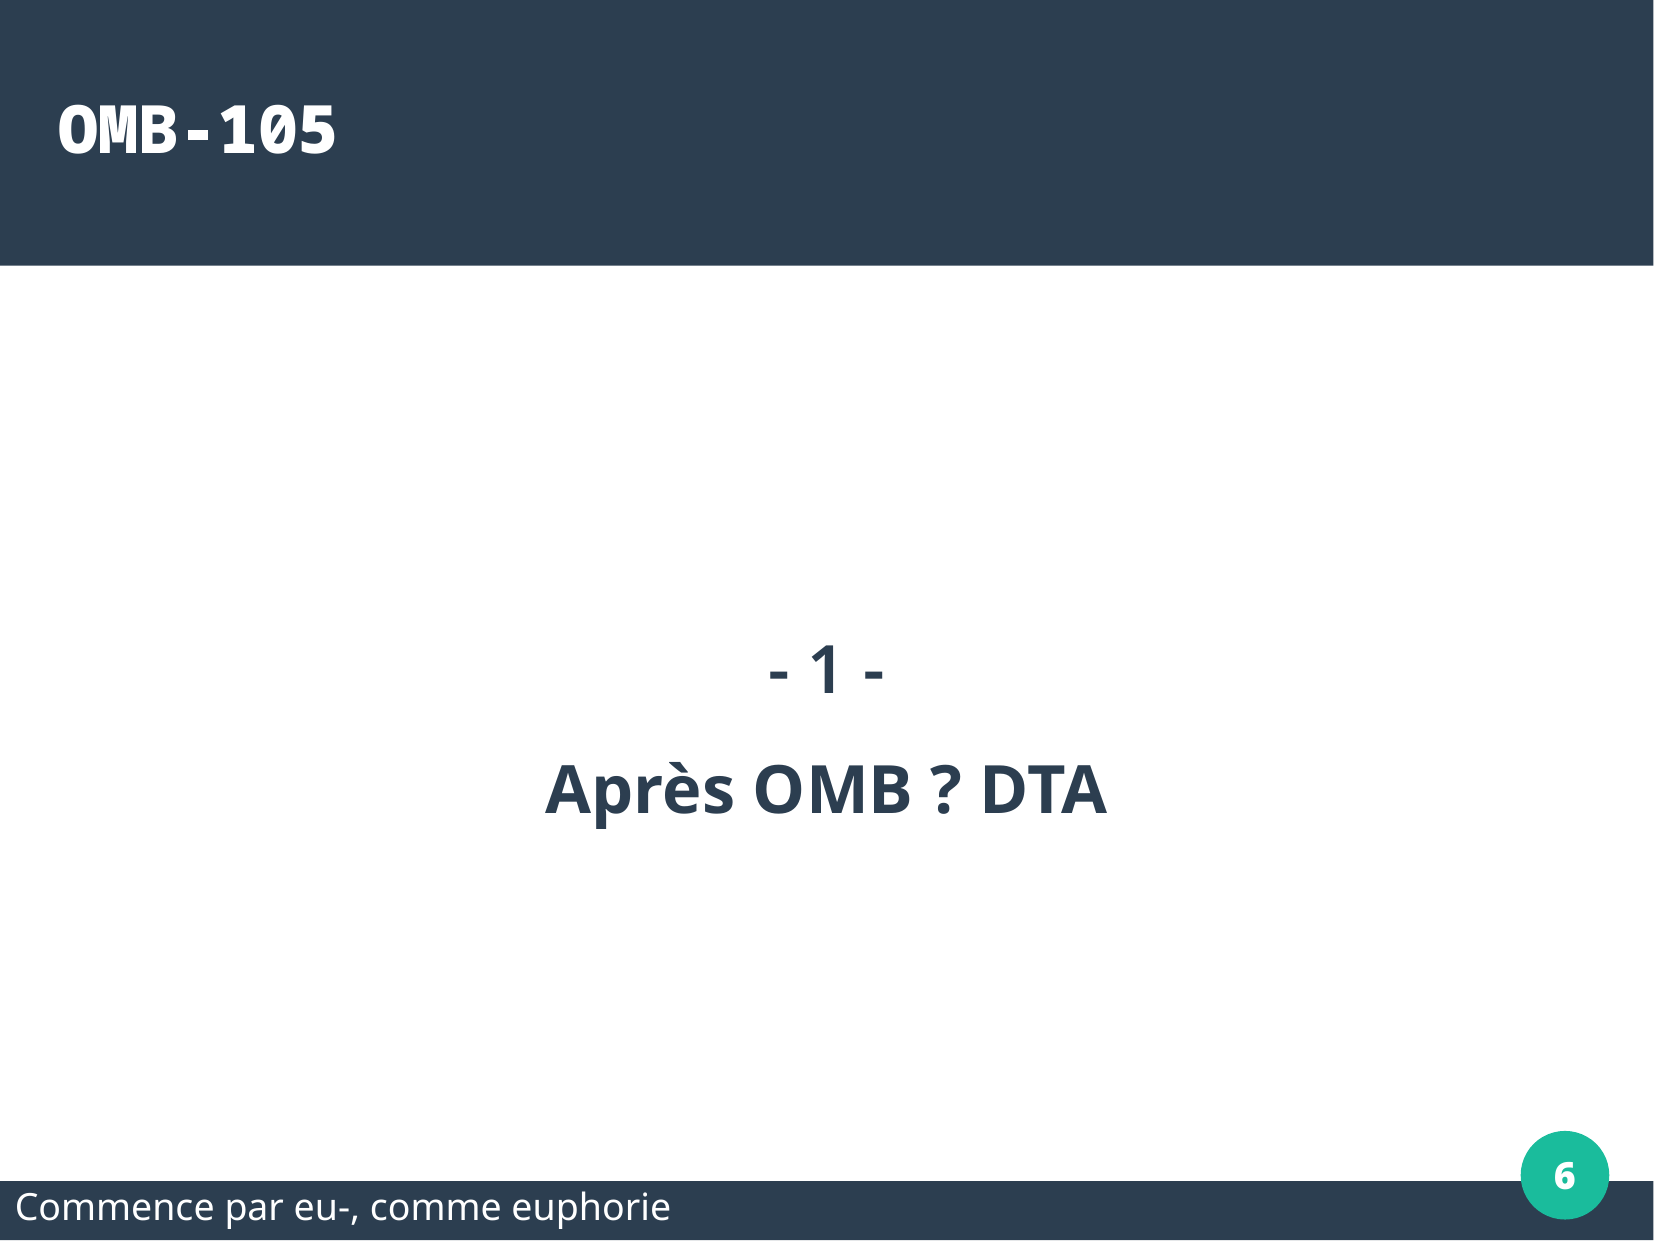

# OMB-105
- 1 -
Après OMB ? DTA
6
Commence par eu-, comme euphorie